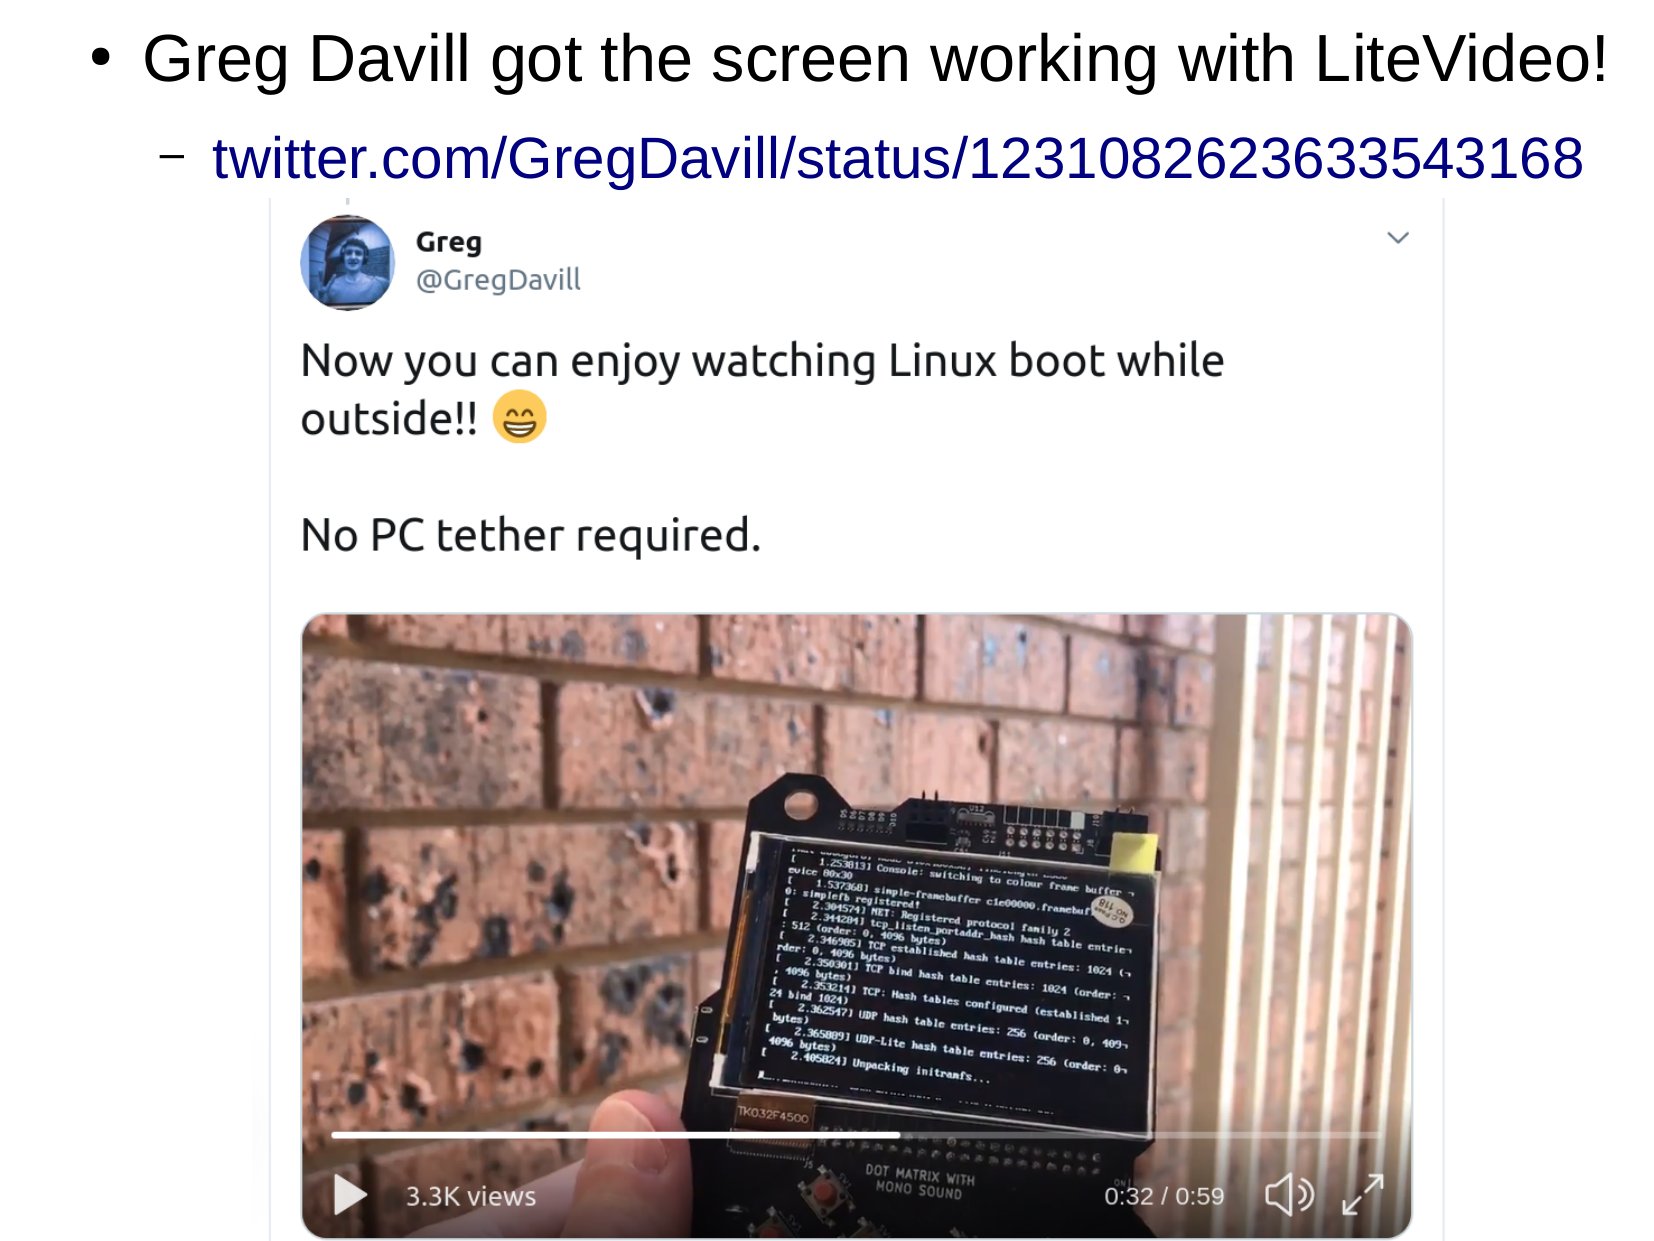

# Greg Davill got the screen working with LiteVideo!
twitter.com/GregDavill/status/1231082623633543168